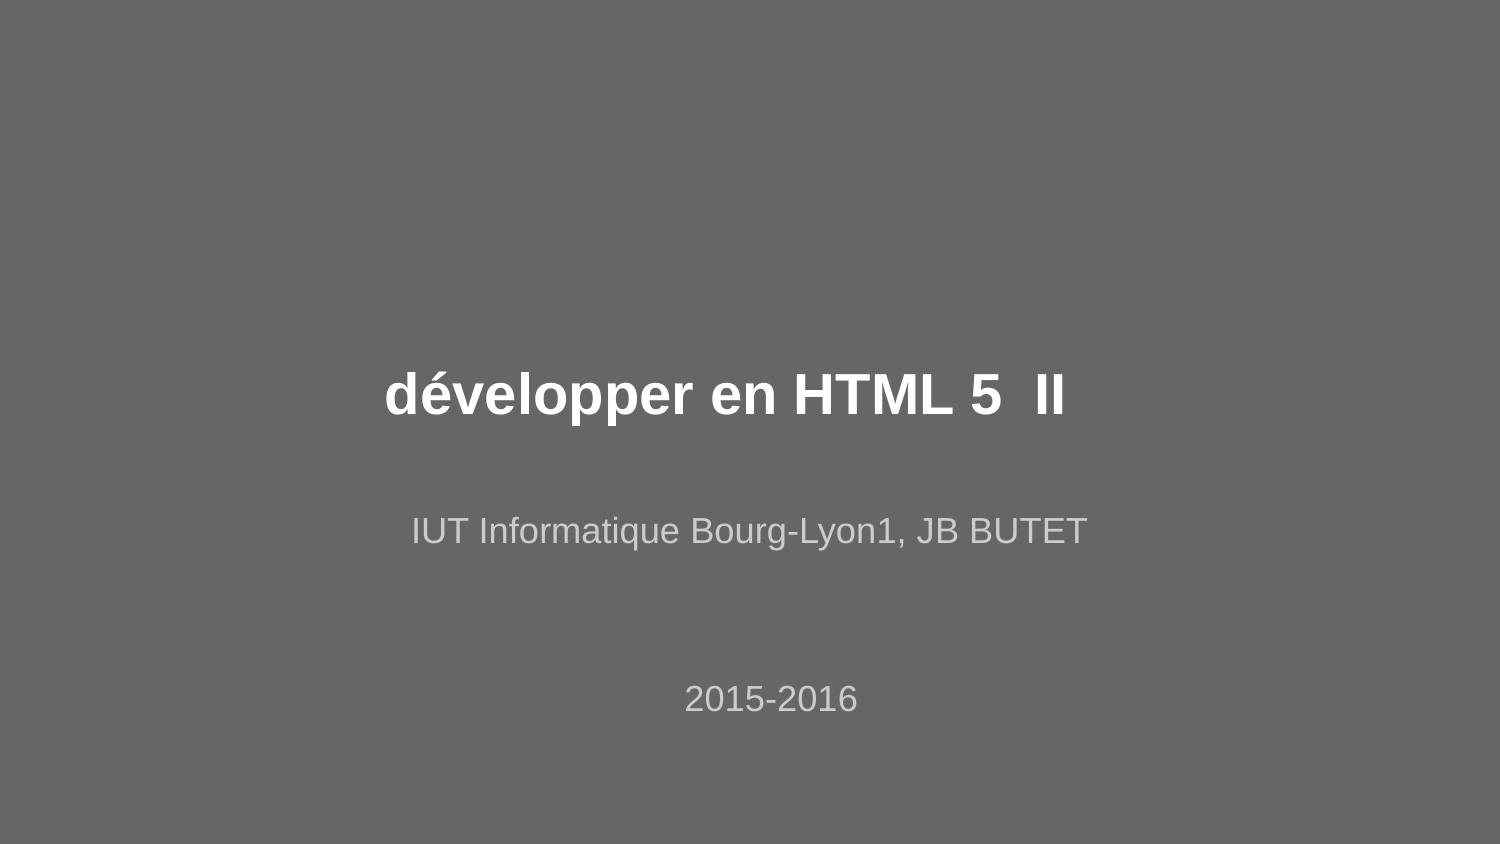

# développer en HTML 5 II
IUT Informatique Bourg-Lyon1, JB BUTET
2015-2016